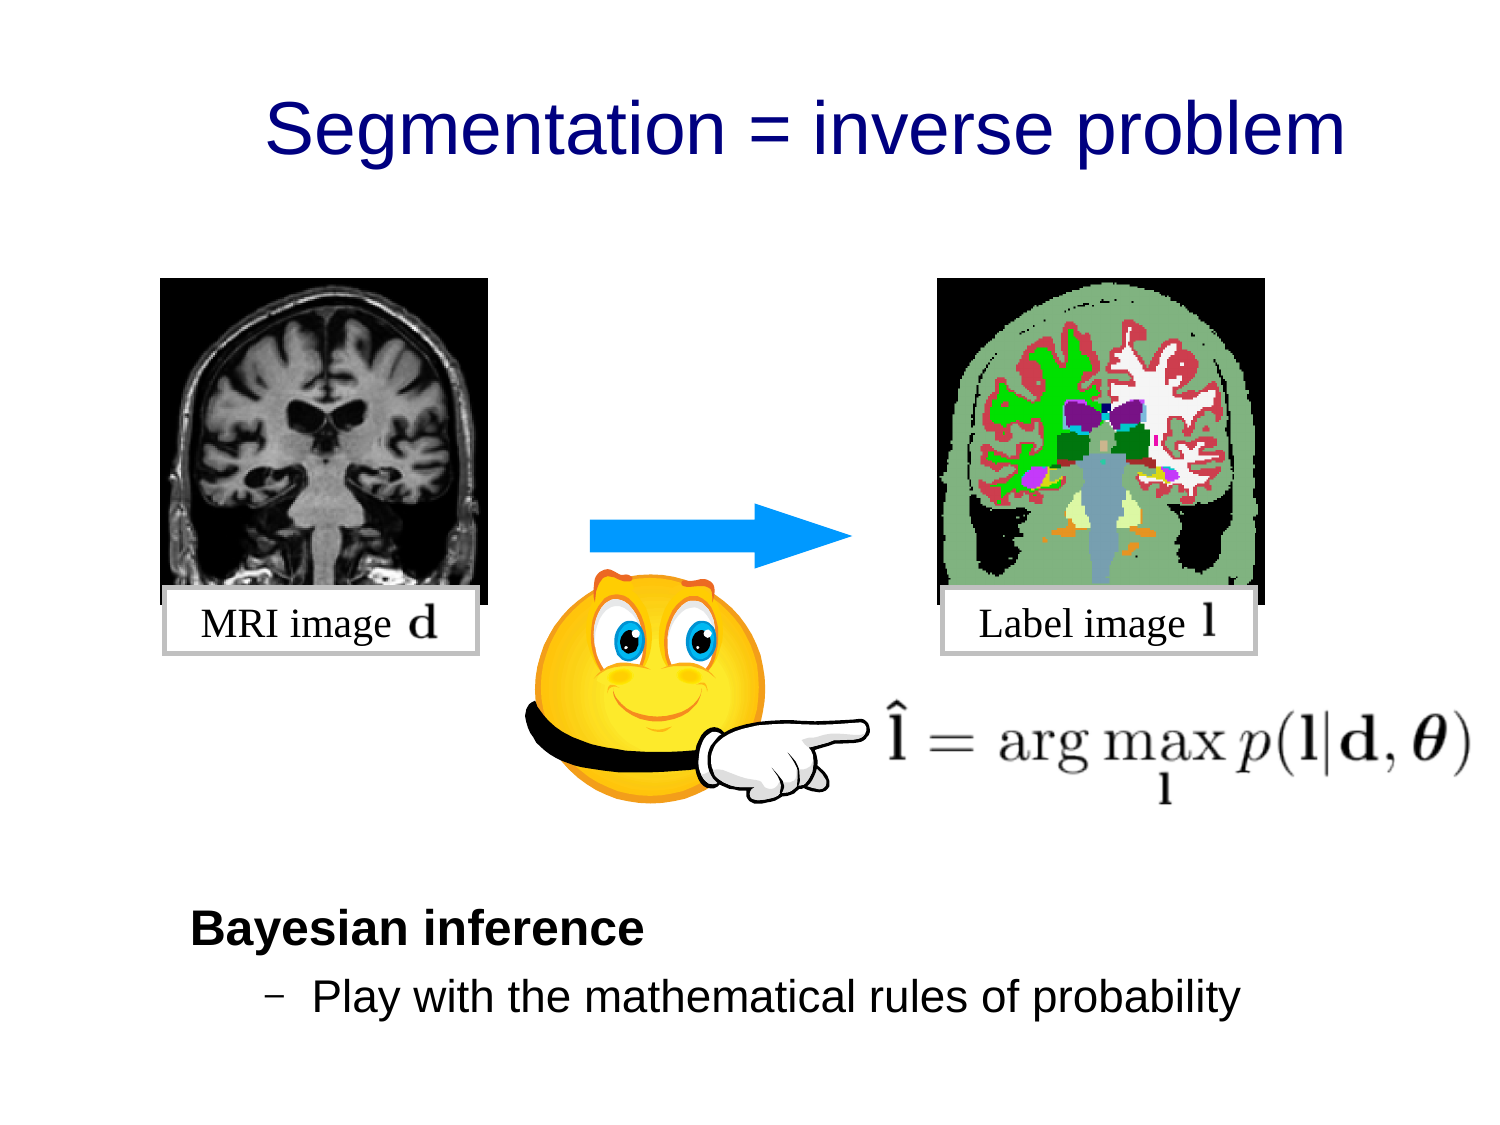

# Segmentation = inverse problem
 MRI image
 Label image
Bayesian inference
Play with the mathematical rules of probability